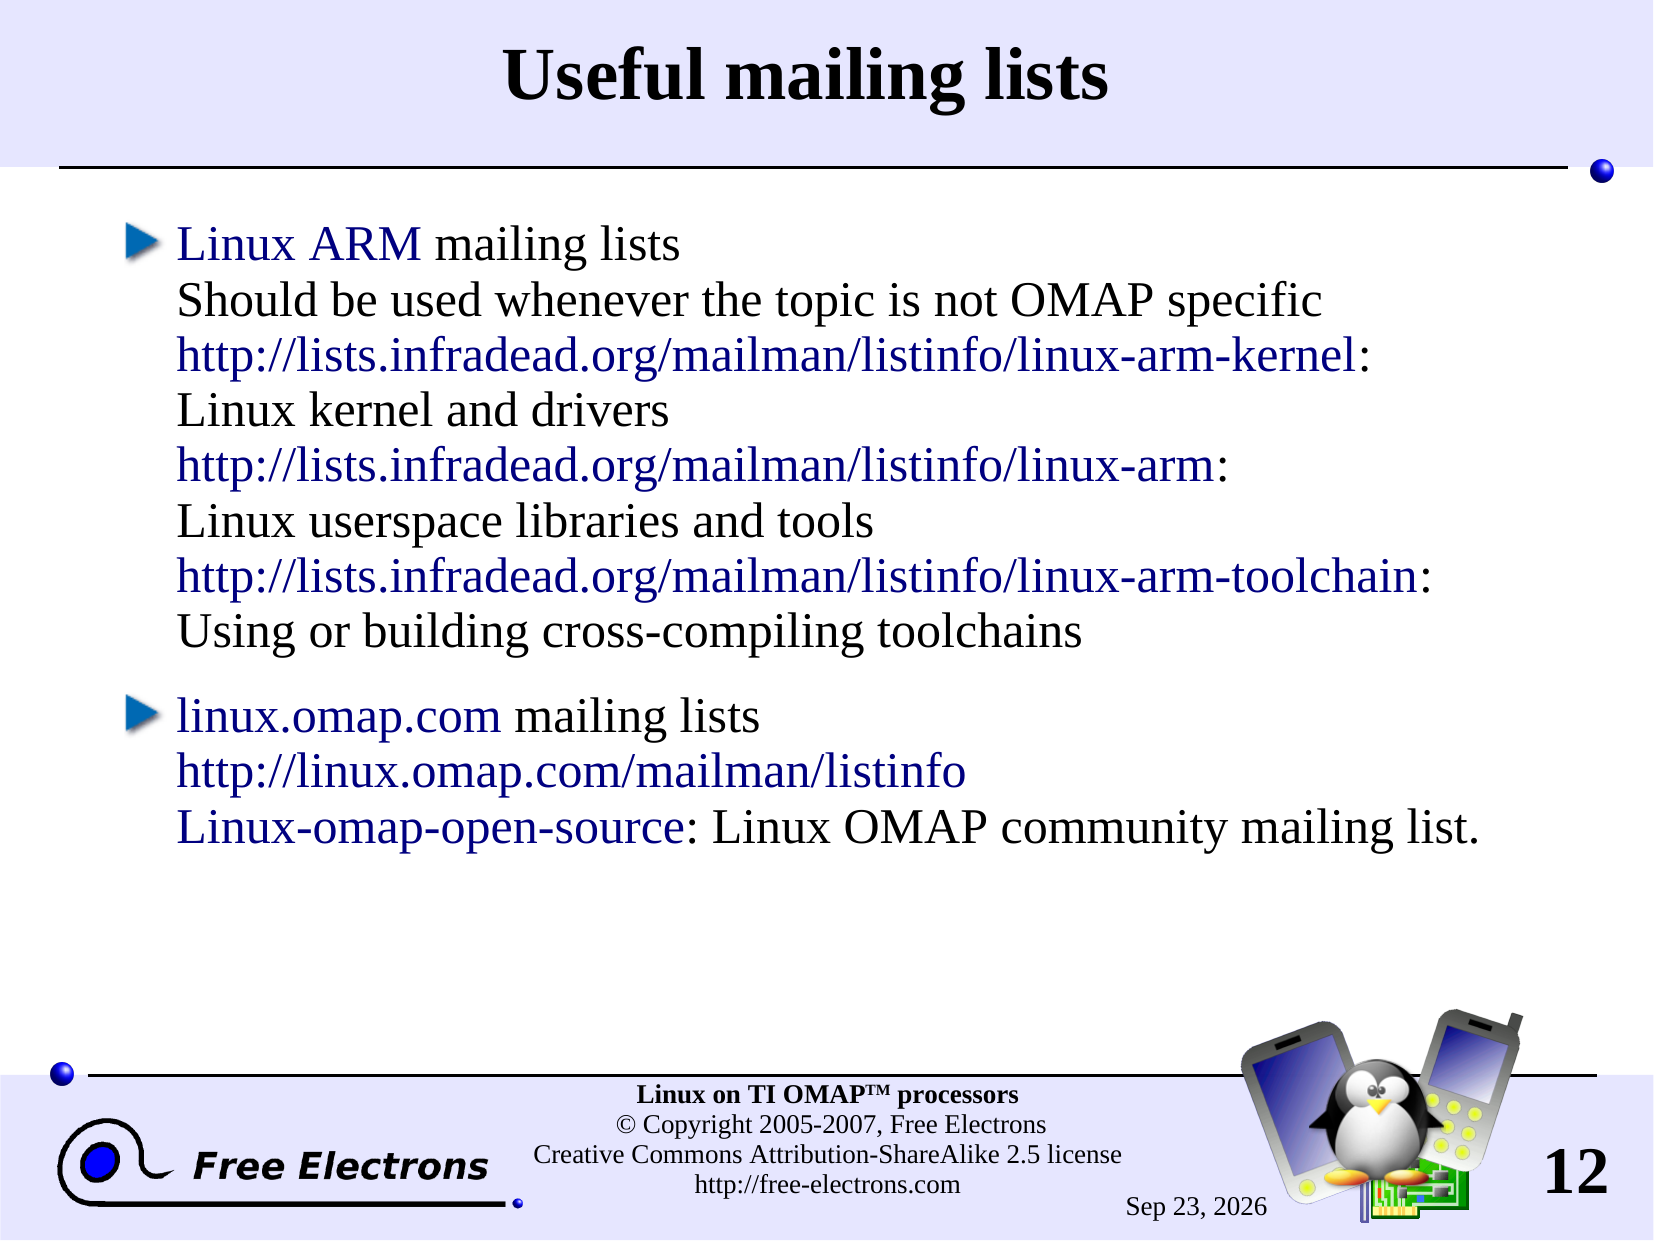

# Useful mailing lists
Linux ARM mailing lists
Should be used whenever the topic is not OMAP specific
http://lists.infradead.org/mailman/listinfo/linux-arm-kernel:
Linux kernel and drivers
http://lists.infradead.org/mailman/listinfo/linux-arm:
Linux userspace libraries and tools
http://lists.infradead.org/mailman/listinfo/linux-arm-toolchain: Using or building cross-compiling toolchains
linux.omap.com mailing lists
http://linux.omap.com/mailman/listinfo
Linux-omap-open-source: Linux OMAP community mailing list.